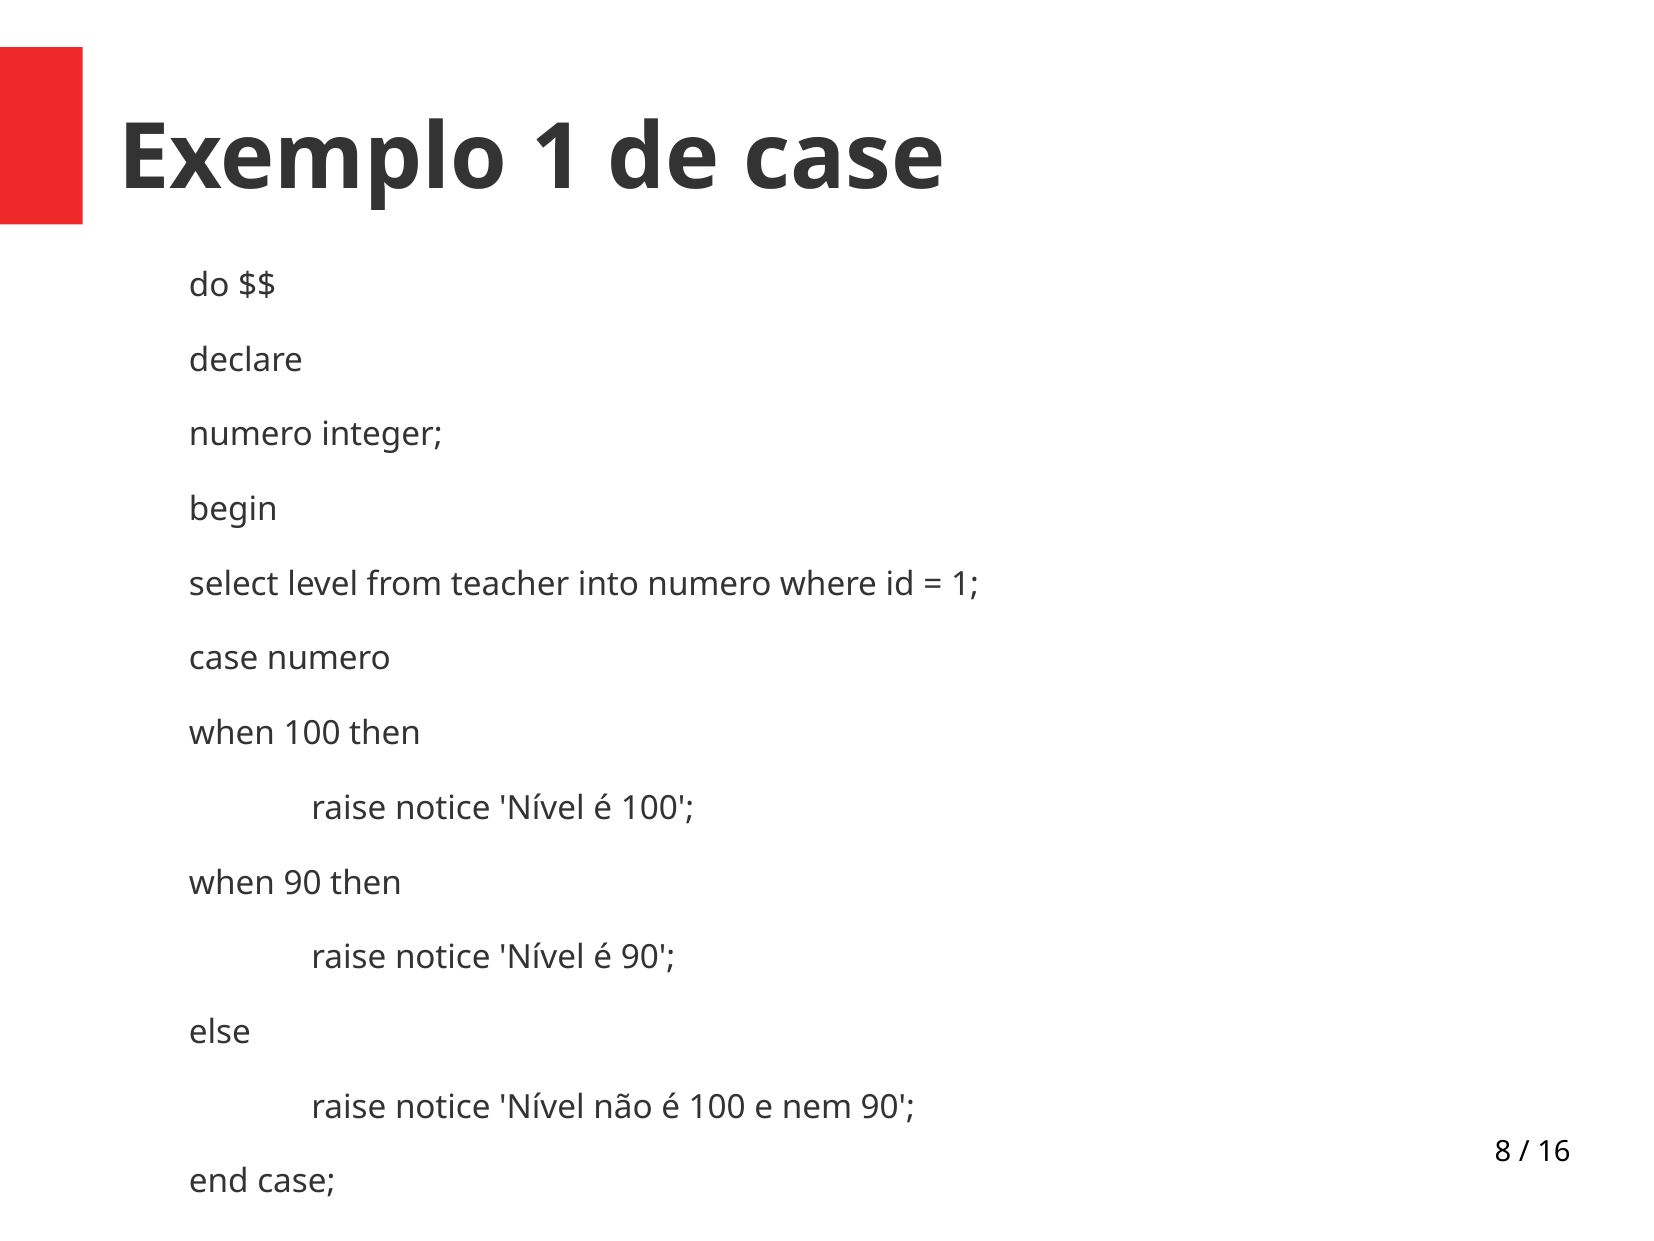

# Exemplo 1 de case
do $$
declare
numero integer;
begin
select level from teacher into numero where id = 1;
case numero
when 100 then
 raise notice 'Nível é 100';
when 90 then
 raise notice 'Nível é 90';
else
 raise notice 'Nível não é 100 e nem 90';
end case;
end; $$
8